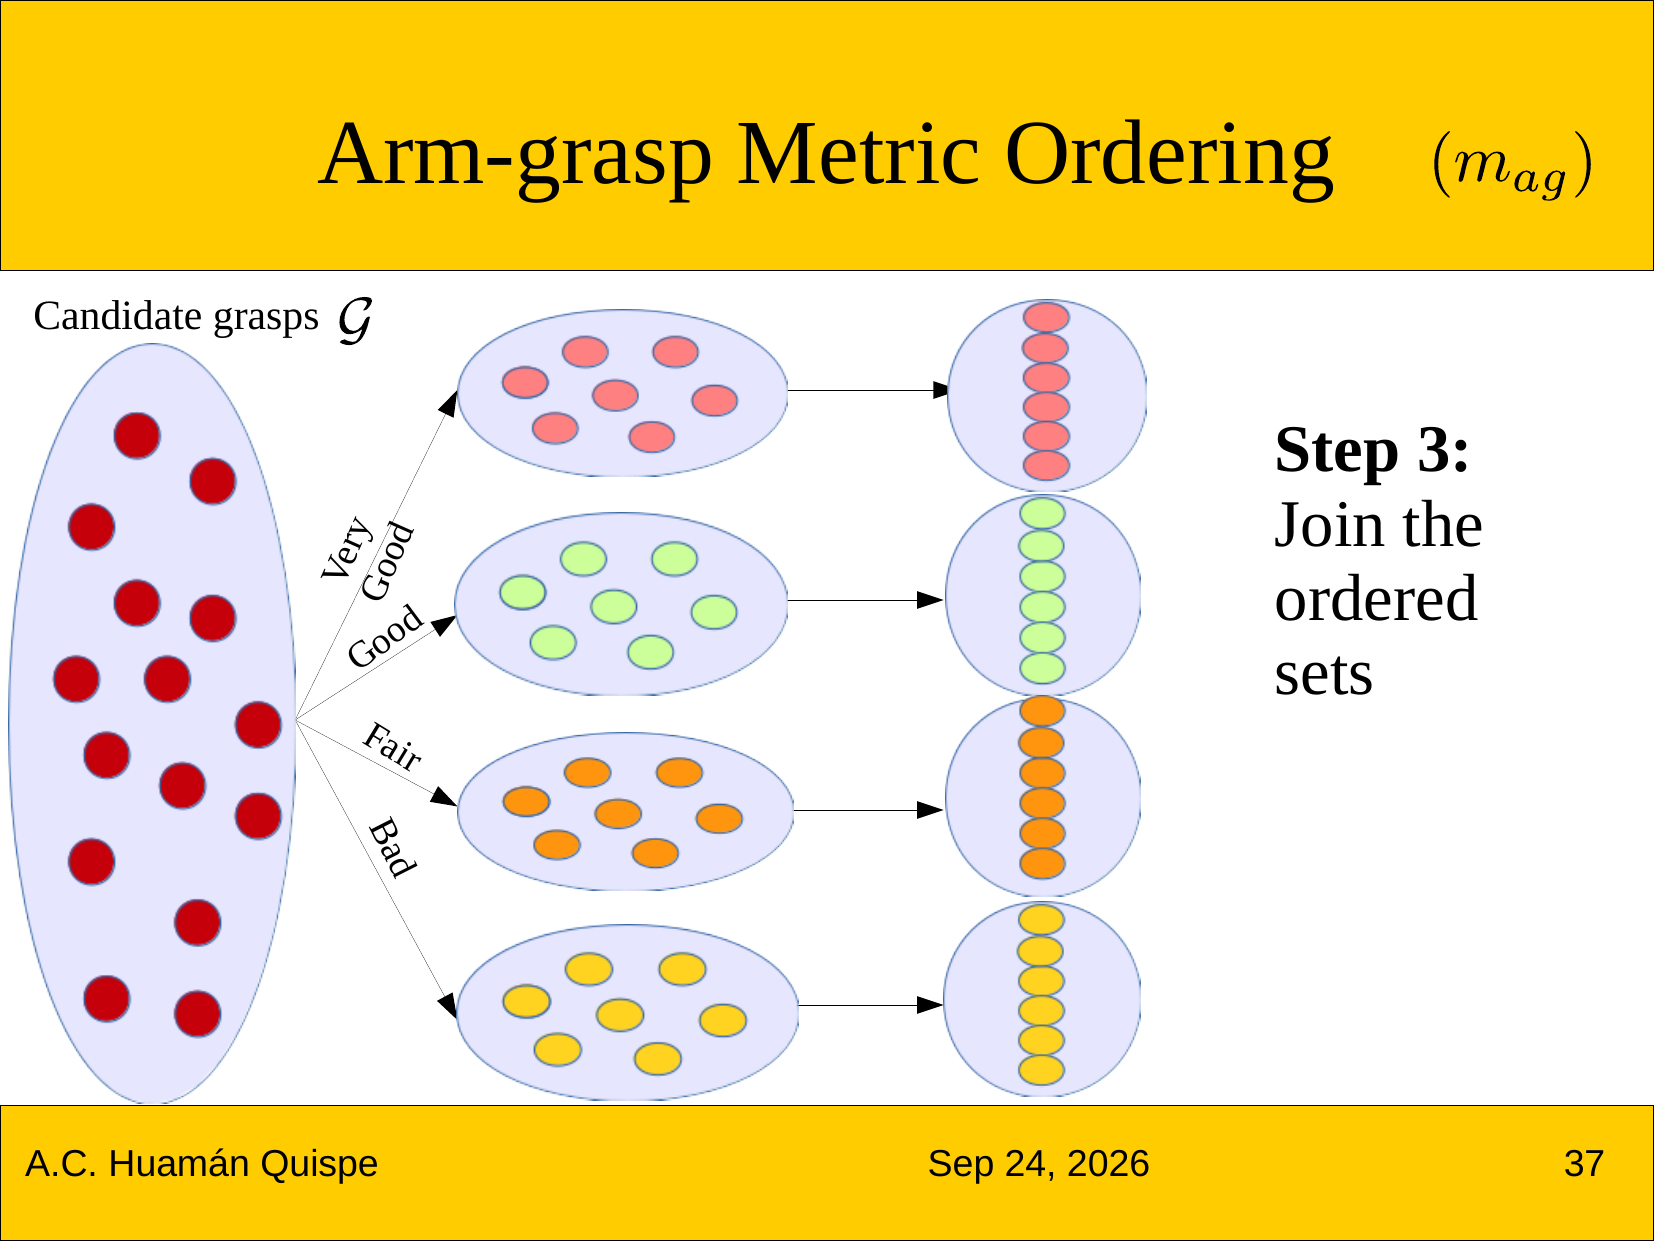

# Arm-grasp Metric Ordering
Candidate grasps
Step 3:
Join the ordered
sets
Very Good
Good
Fair
Bad